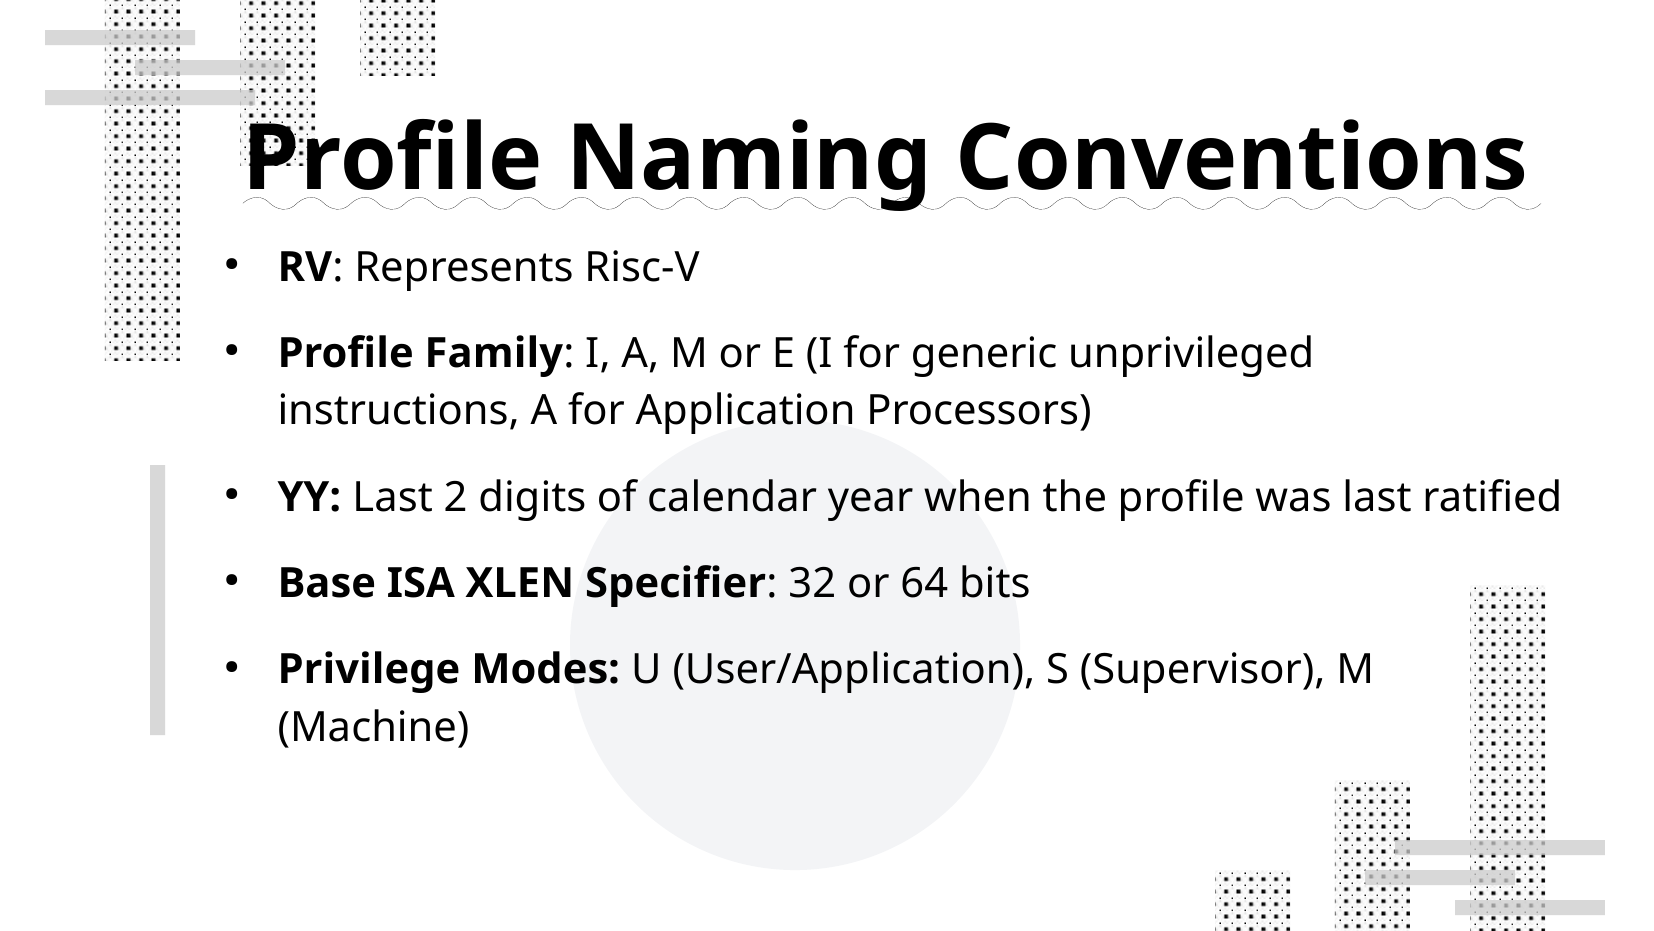

# Profile Naming Conventions
RV: Represents Risc-V
Profile Family: I, A, M or E (I for generic unprivileged instructions, A for Application Processors)
YY: Last 2 digits of calendar year when the profile was last ratified
Base ISA XLEN Specifier: 32 or 64 bits
Privilege Modes: U (User/Application), S (Supervisor), M (Machine)